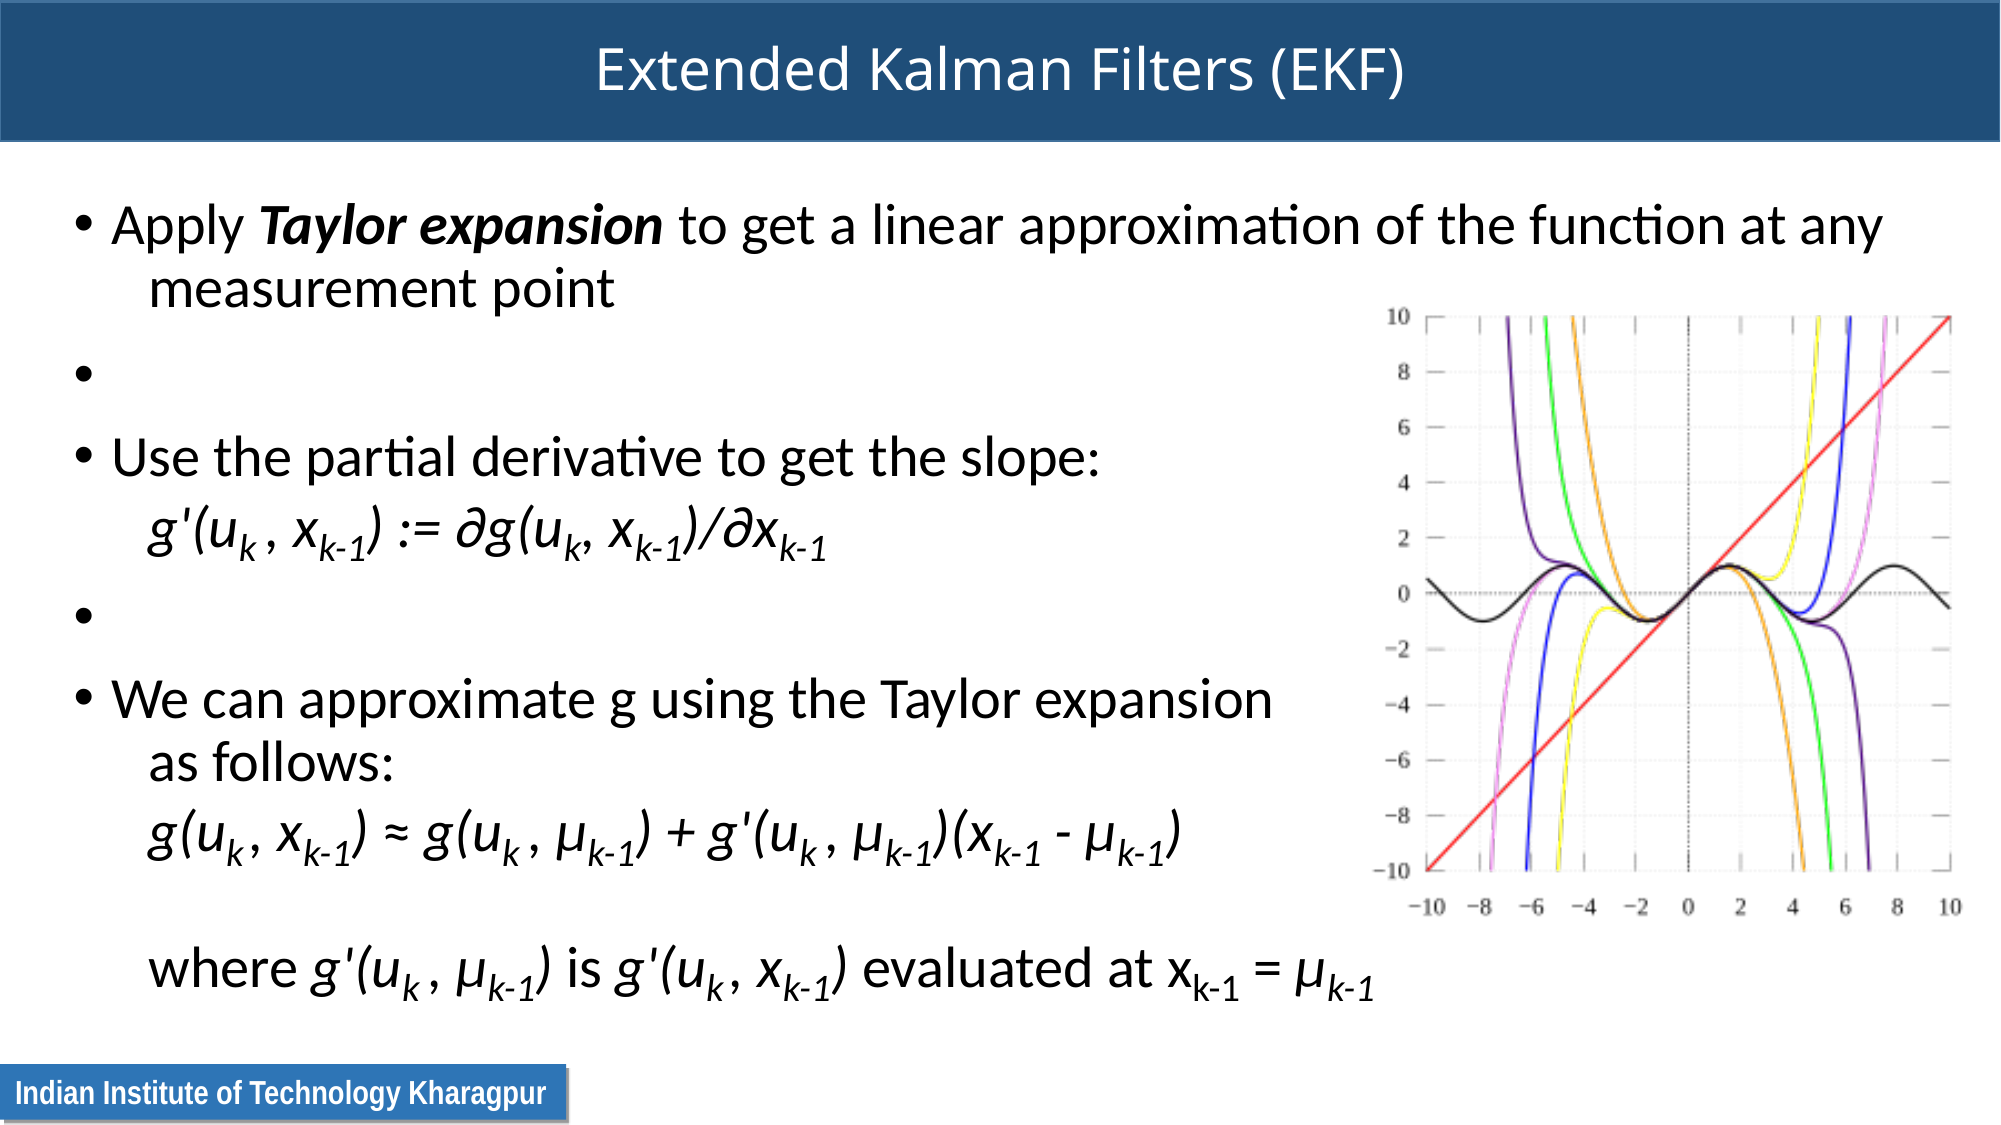

Extended Kalman Filters (EKF)
# Apply Taylor expansion to get a linear approximation of the function at any measurement point
Use the partial derivative to get the slope:
g'(uk , xk-1) := ∂g(uk, xk-1)/∂xk-1
We can approximate g using the Taylor expansion
as follows:
g(uk , xk-1) ≈ g(uk , μk-1) + g'(uk , μk-1)(xk-1 - μk-1)
where g'(uk , μk-1) is g'(uk , xk-1) evaluated at xk-1 = μk-1